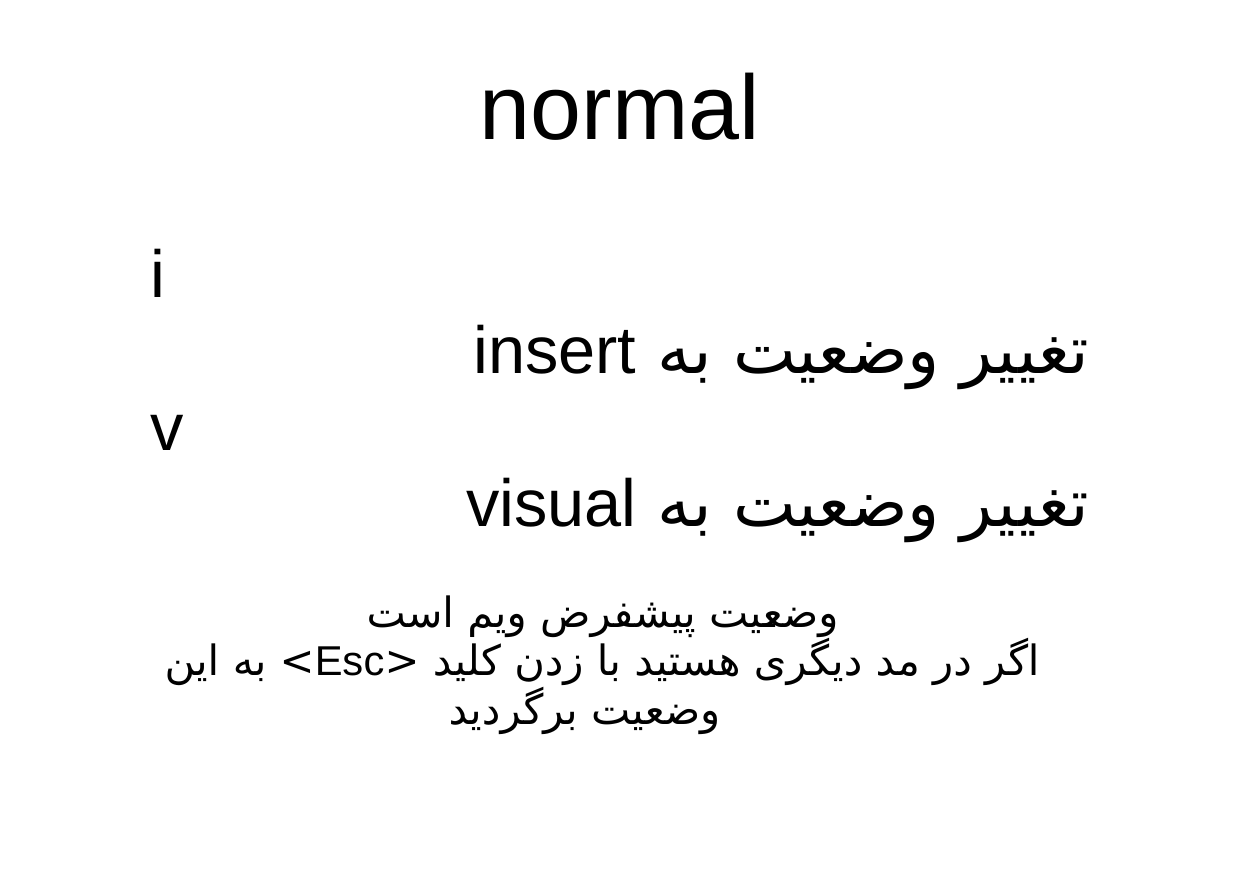

# normal
i
تغییر وضعیت به insert
v
تغییر وضعیت به visual
وضعیت پیشفرض ویم است
اگر در مد دیگری هستید با زدن کلید <Esc> به این وضعیت برگردید